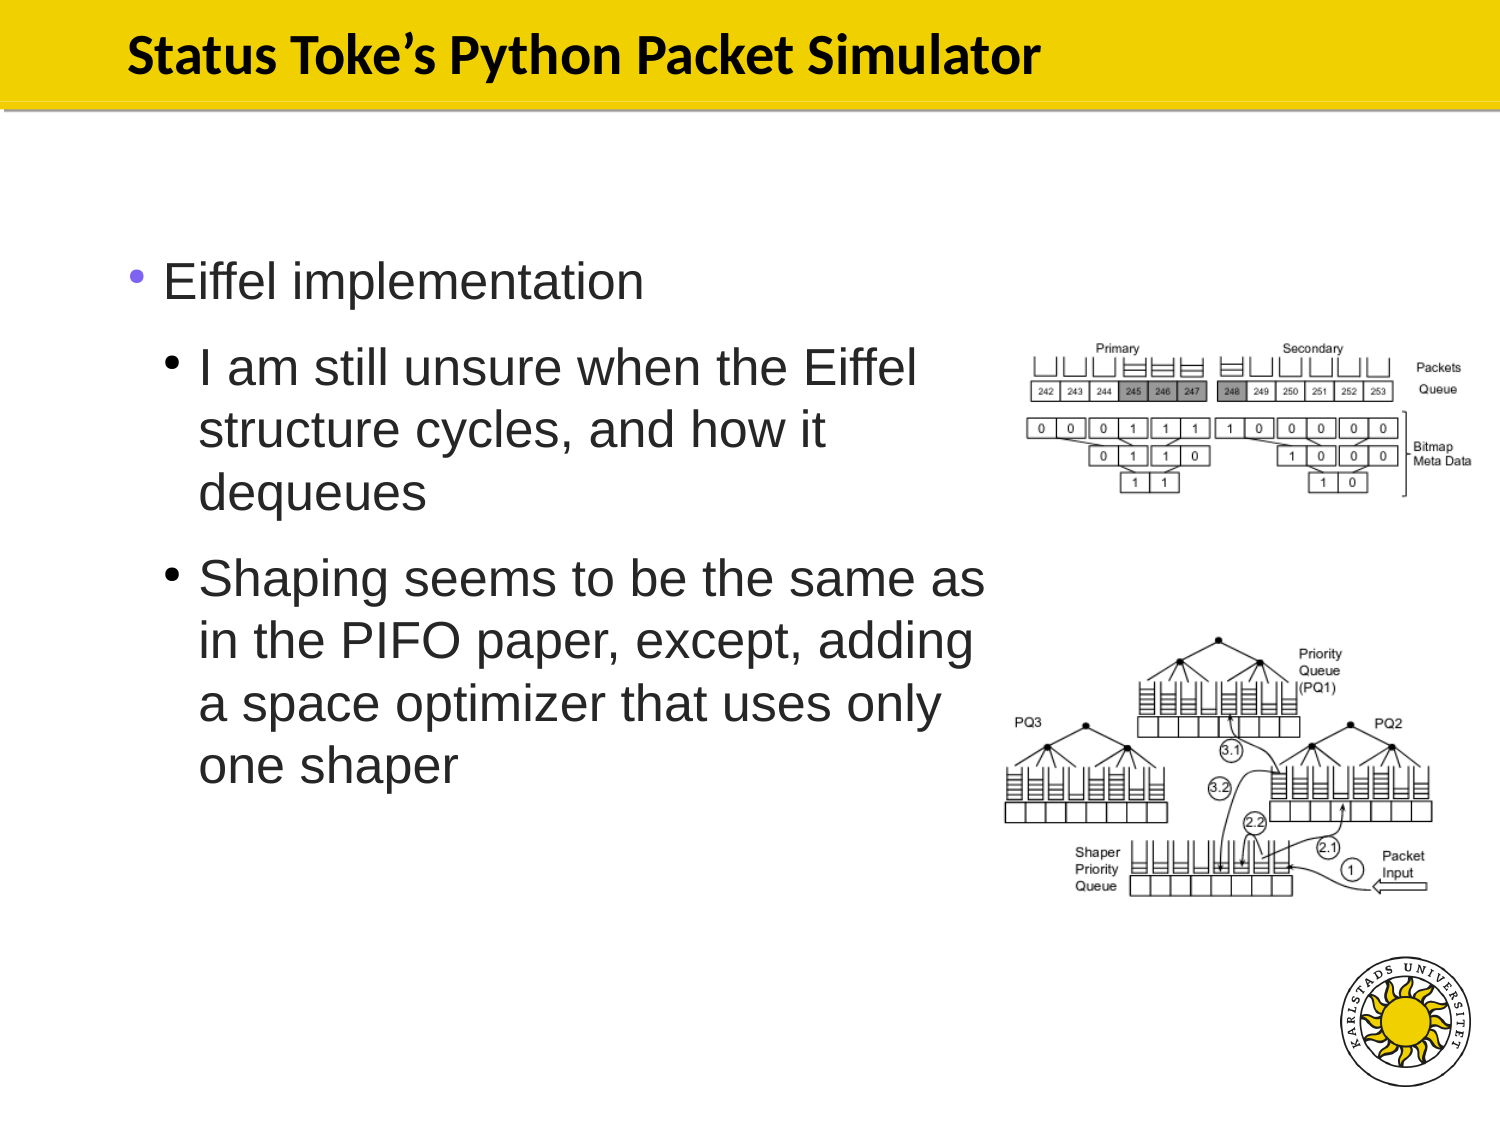

# Status Toke’s Python Packet Simulator
Eiffel implementation
I am still unsure when the Eiffel structure cycles, and how it dequeues
Shaping seems to be the same as in the PIFO paper, except, adding a space optimizer that uses only one shaper